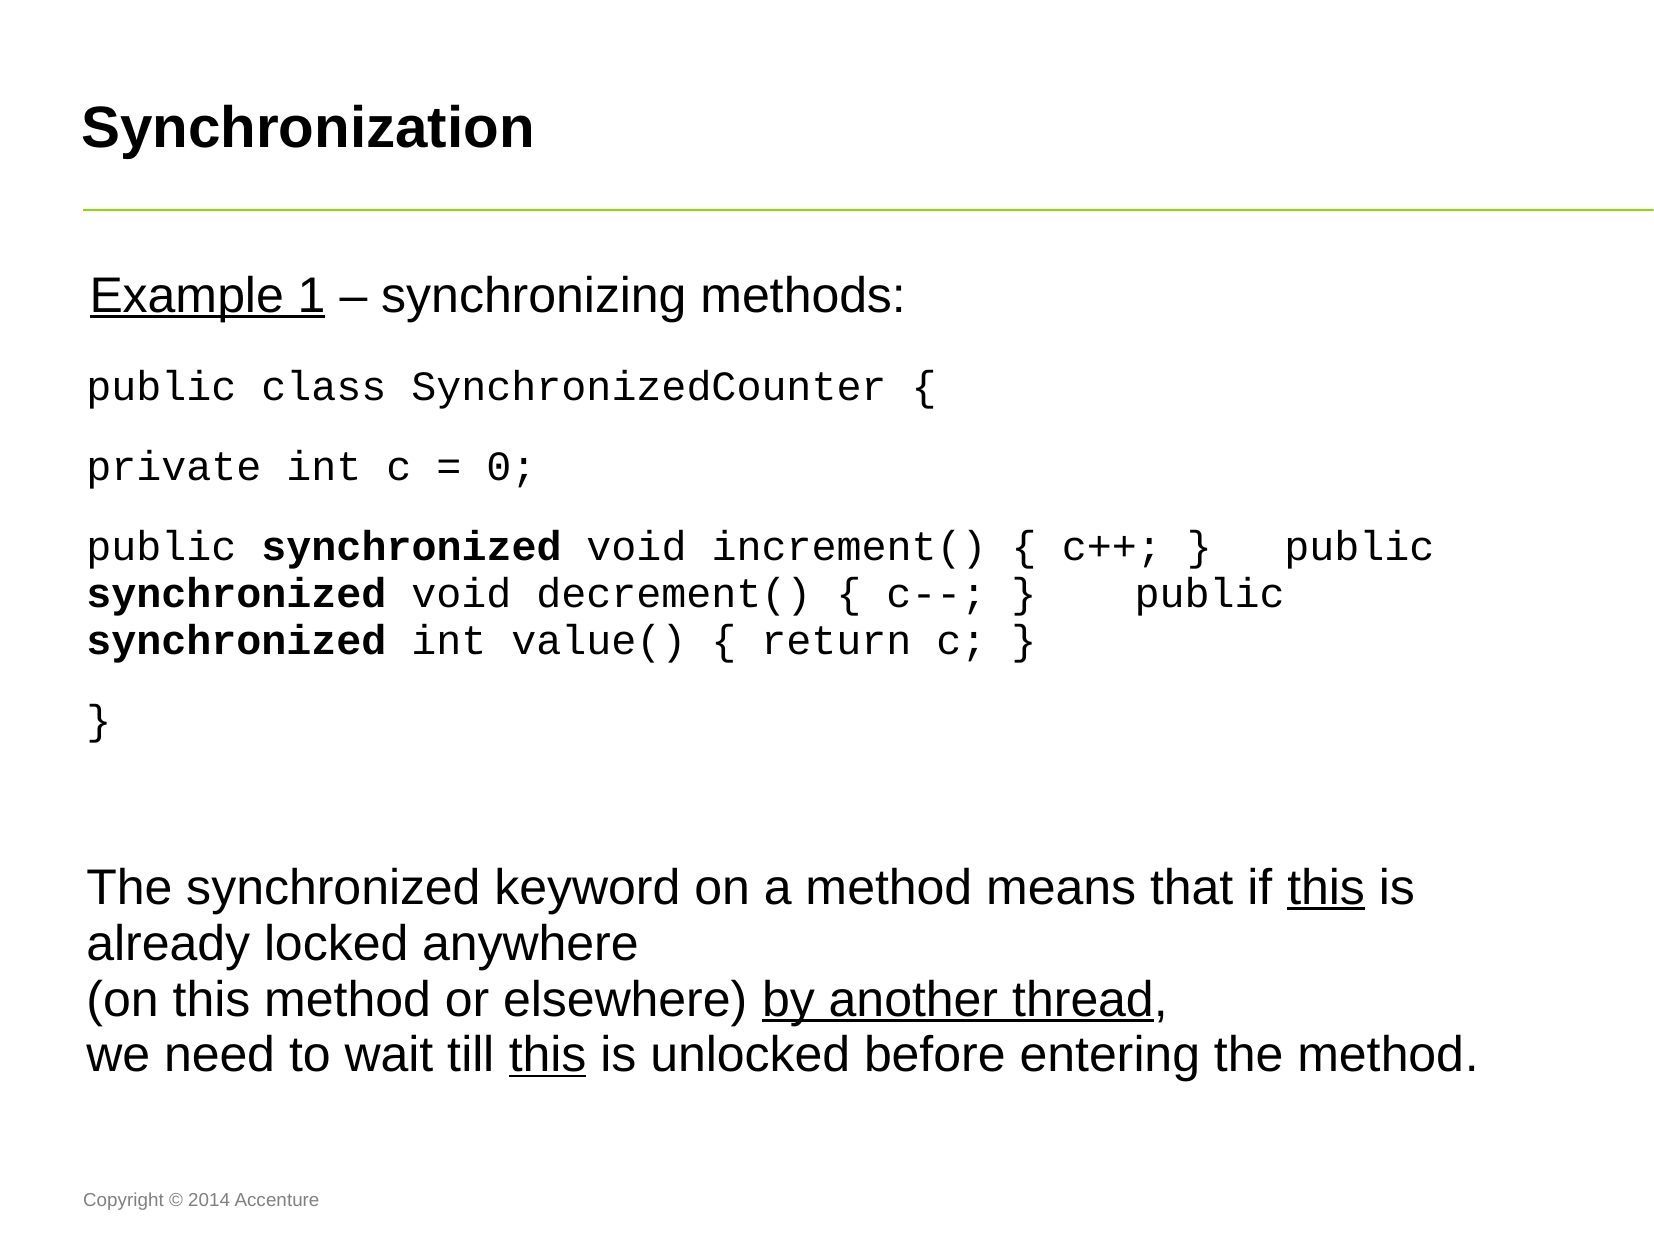

# Synchronization
Example 1 – synchronizing methods:
public class SynchronizedCounter {
private int c = 0;
public synchronized void increment() { c++; } 	public synchronized void decrement() { c--; } 	public synchronized int value() { return c; }
}
The synchronized keyword on a method means that if this is already locked anywhere
(on this method or elsewhere) by another thread,
we need to wait till this is unlocked before entering the method.